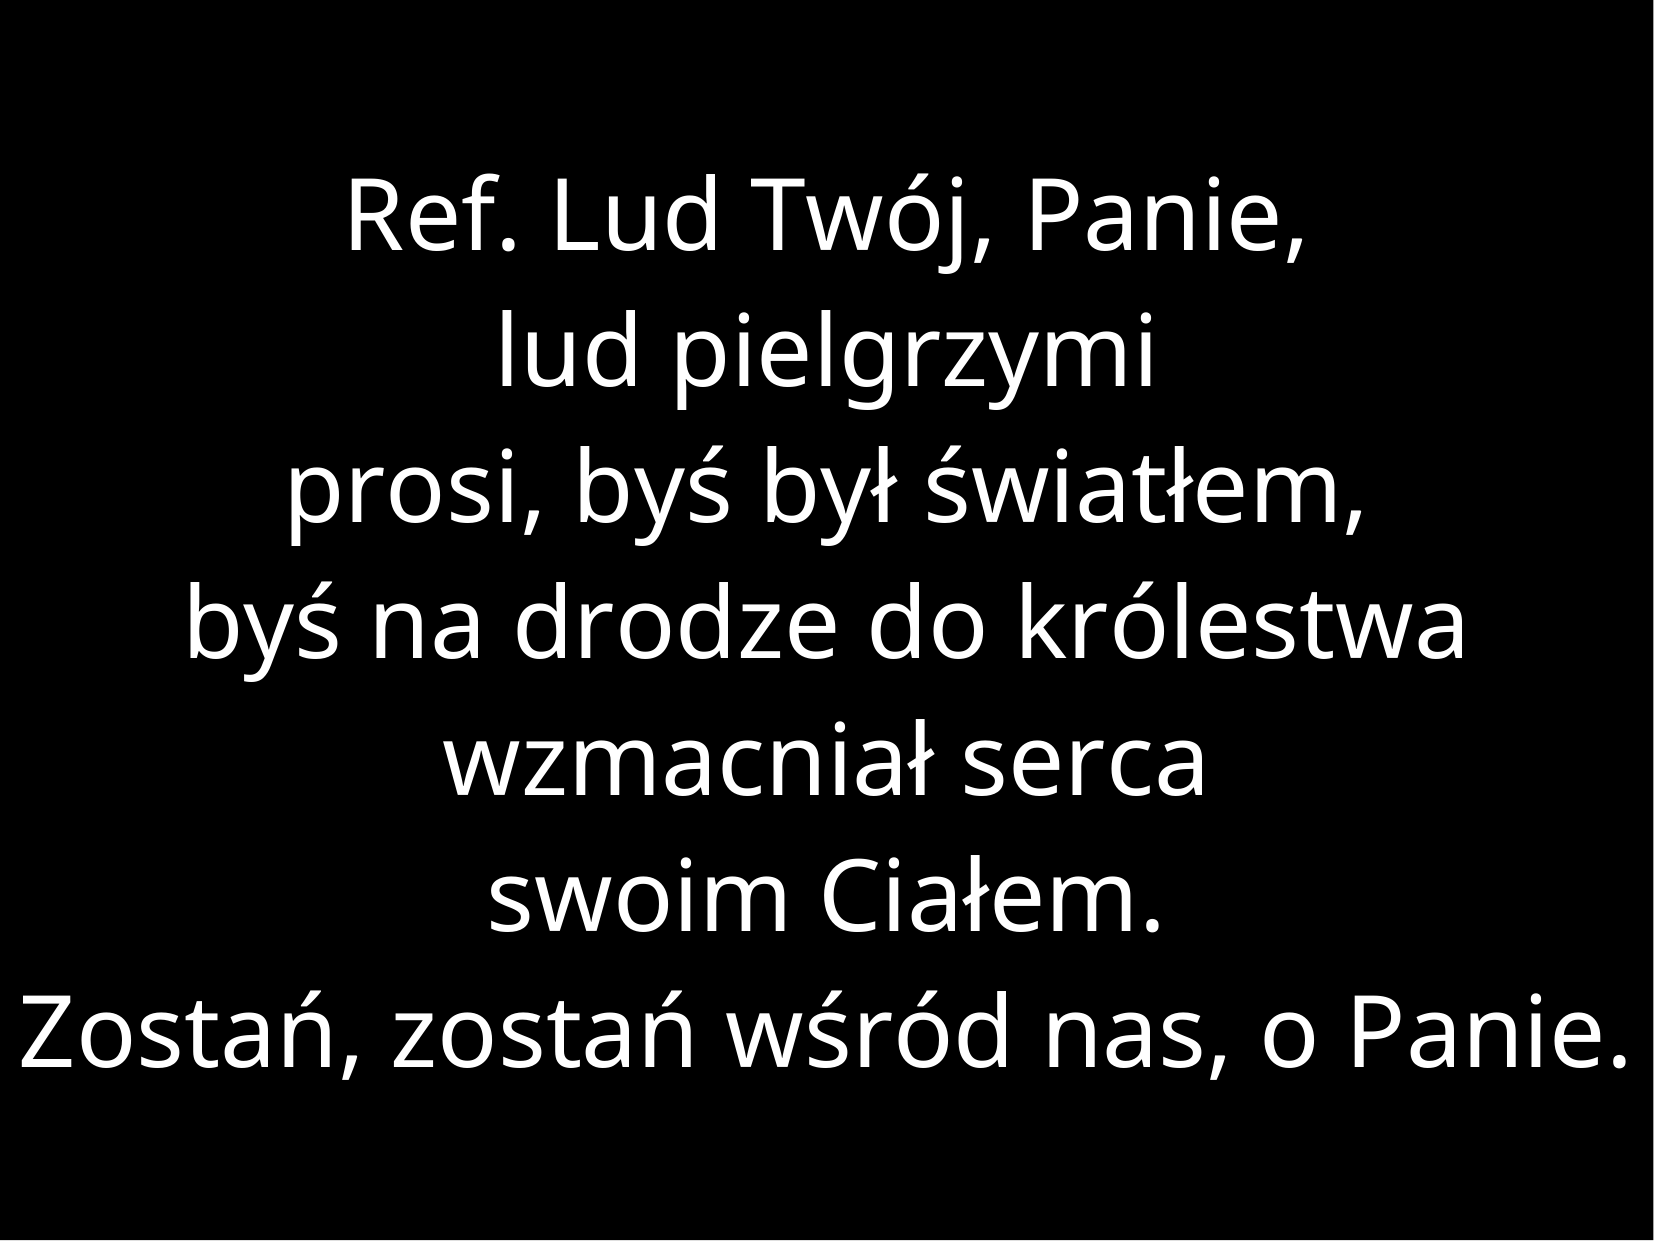

# Ref. Lud Twój, Panie, lud pielgrzymi prosi, byś był światłem, byś na drodze do królestwa wzmacniał serca swoim Ciałem. Zostań, zostań wśród nas, o Panie.